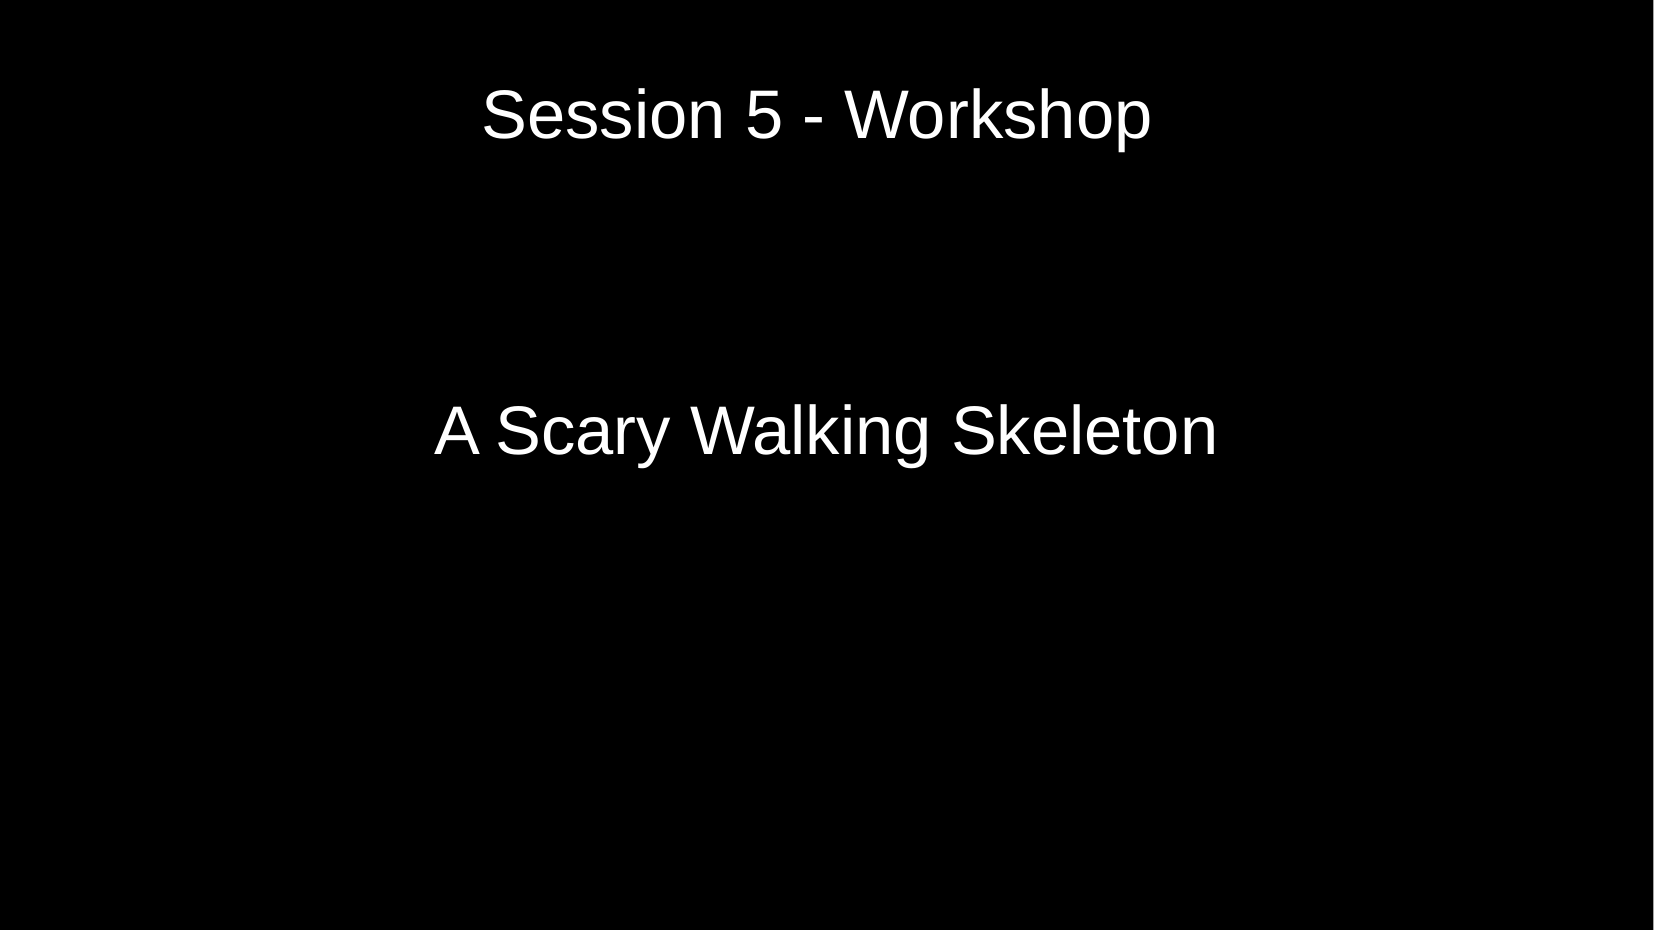

# Session 5 - Workshop
A Scary Walking Skeleton